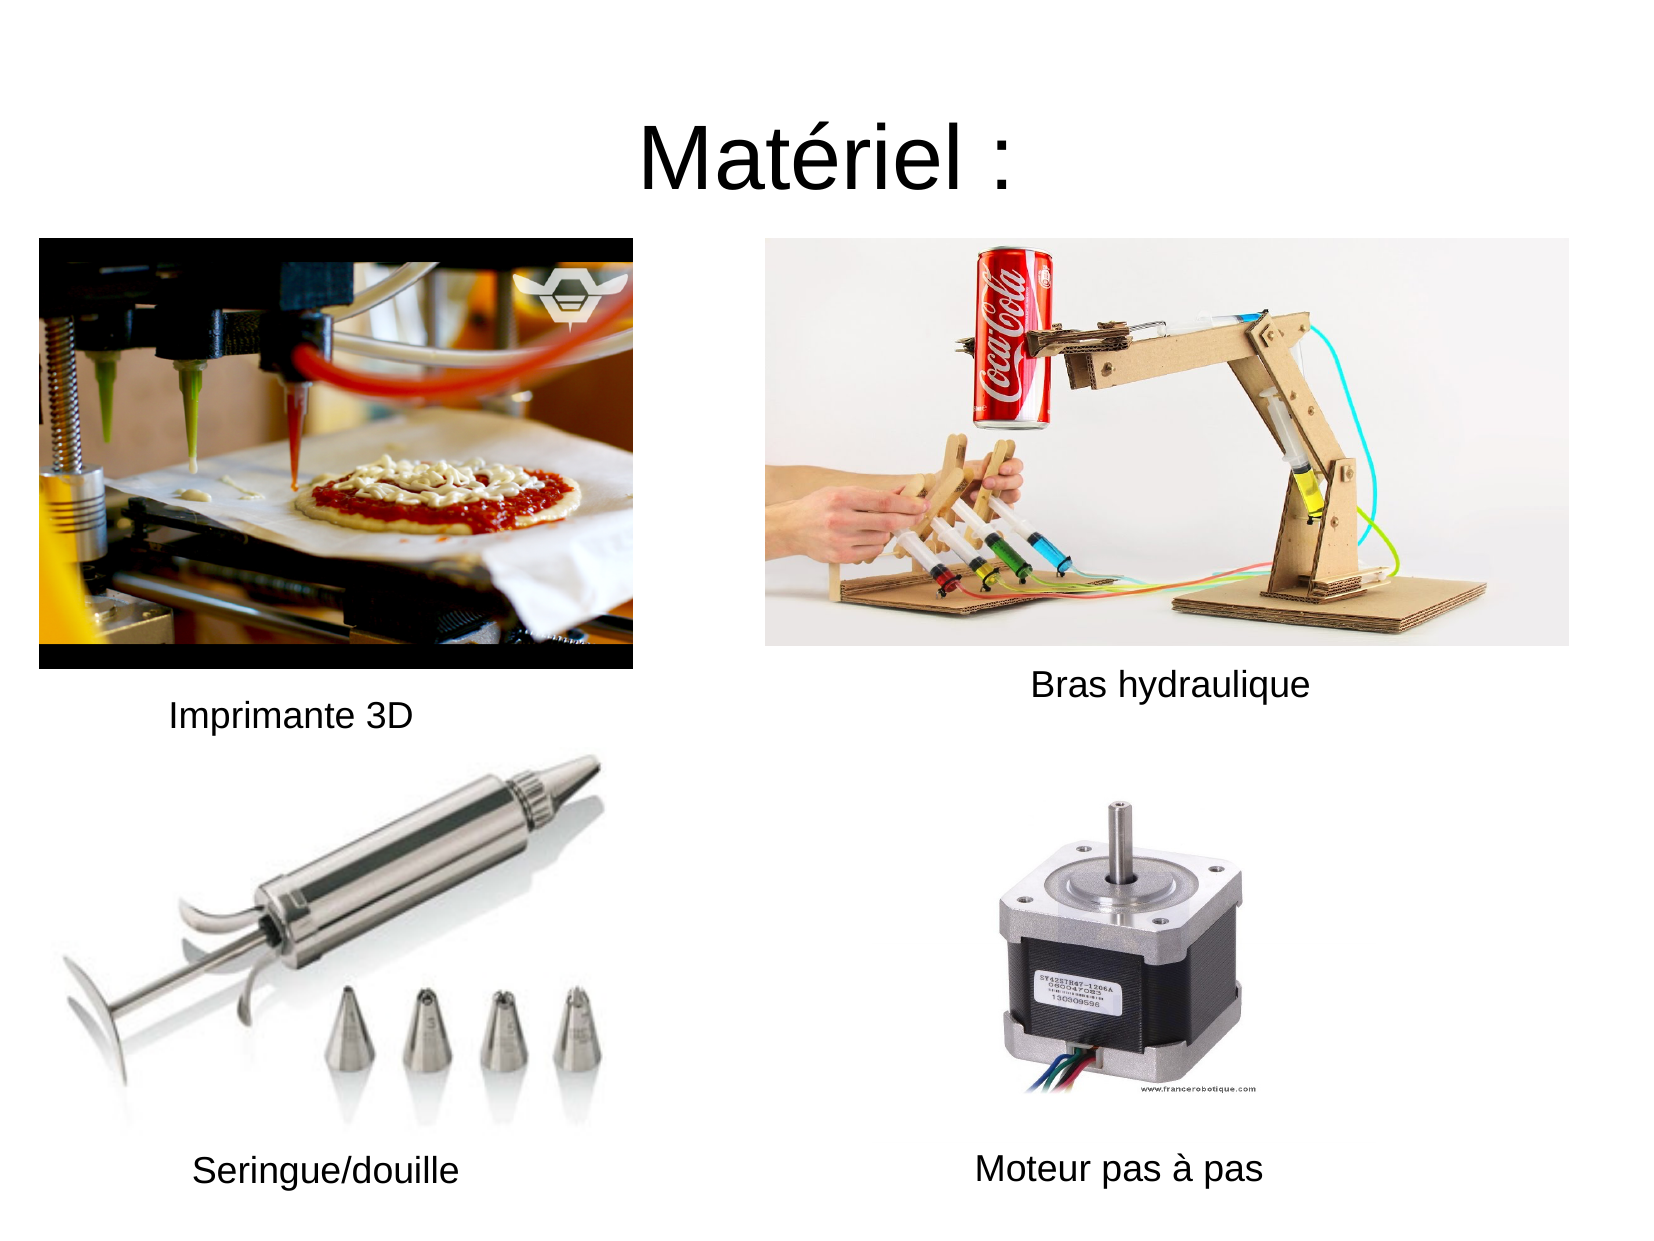

# Matériel :
Bras hydraulique
Imprimante 3D
Moteur pas à pas
Seringue/douille